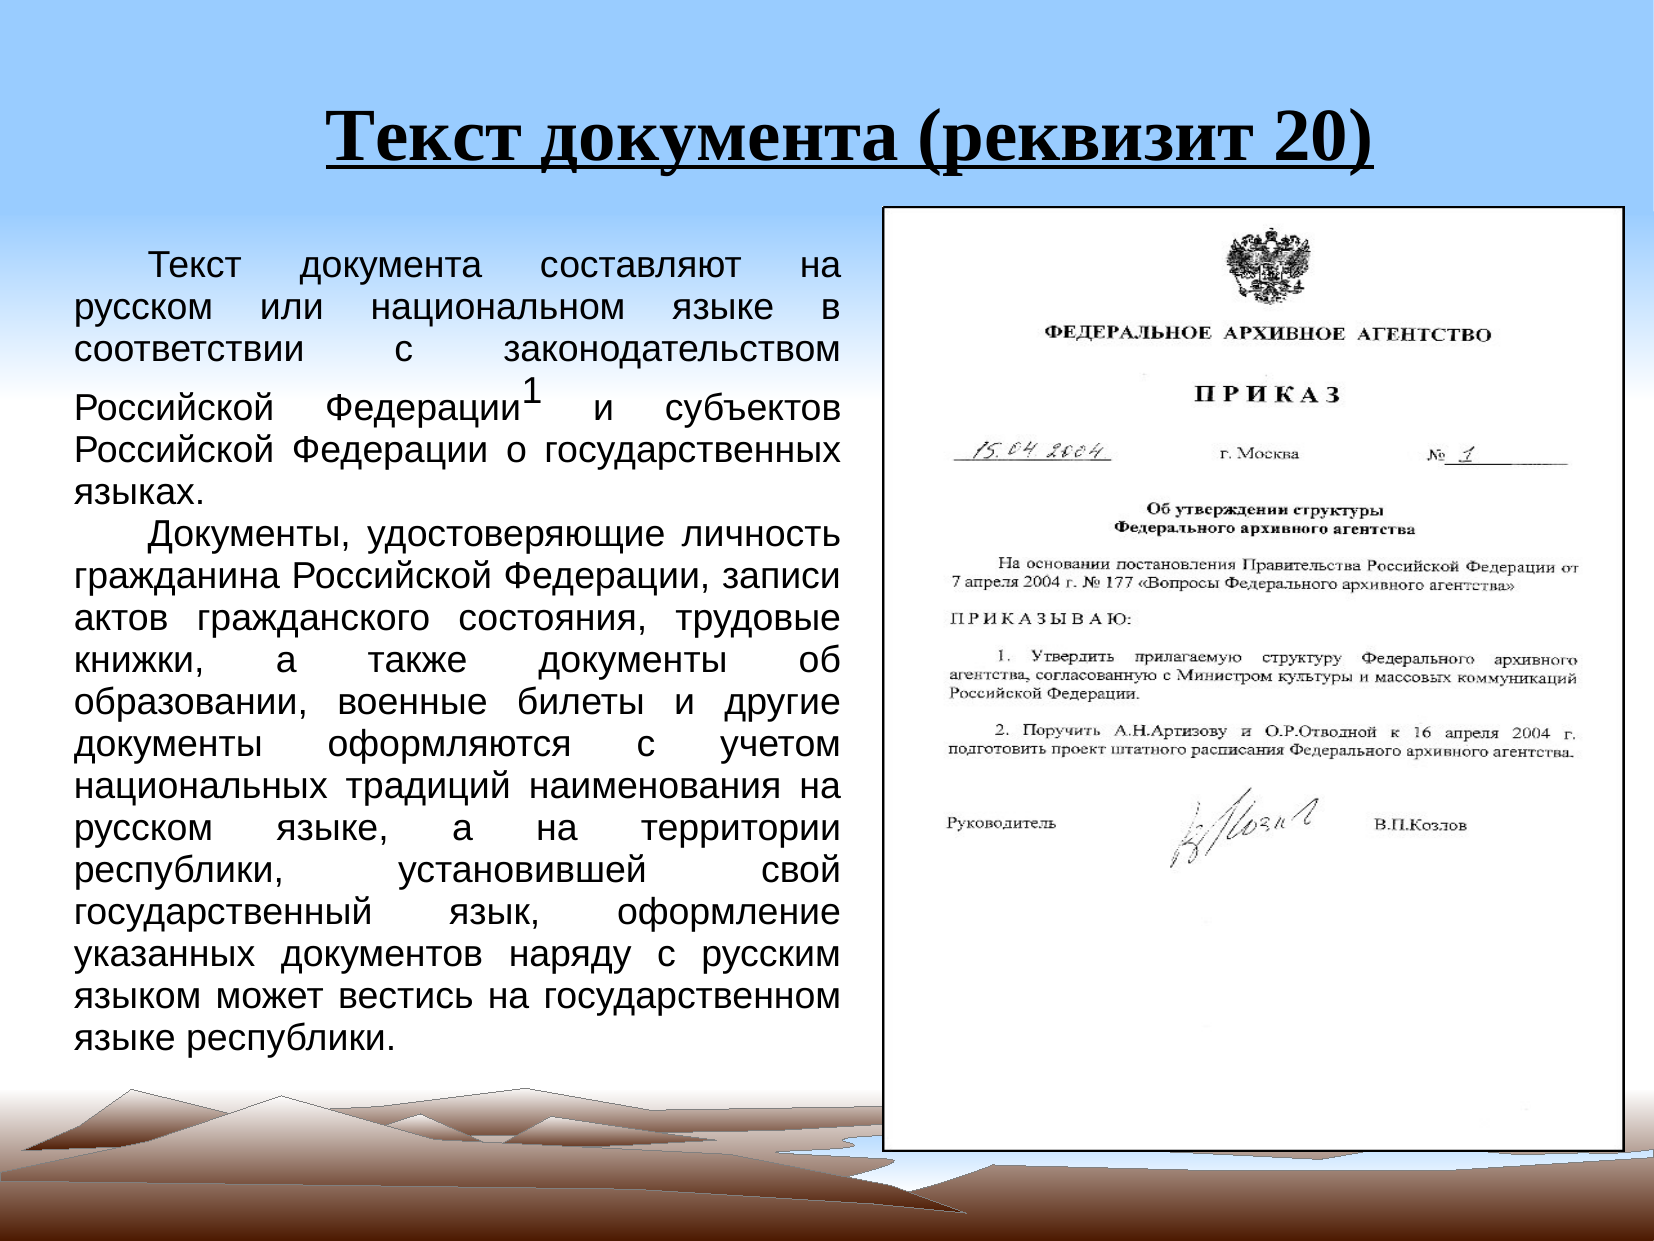

# Текст документа (реквизит 20)
	Текст документа составляют на русском или национальном языке в соответствии с законодательством Российской Федерации1 и субъектов Российской Федерации о государственных языках.
	Документы, удостоверяющие личность гражданина Российской Федерации, записи актов гражданского состояния, трудовые книжки, а также документы об образовании, военные билеты и другие документы оформляются с учетом национальных традиций наименования на русском языке, а на территории республики, установившей свой государственный язык, оформление указанных документов наряду с русским языком может вестись на государственном языке республики.